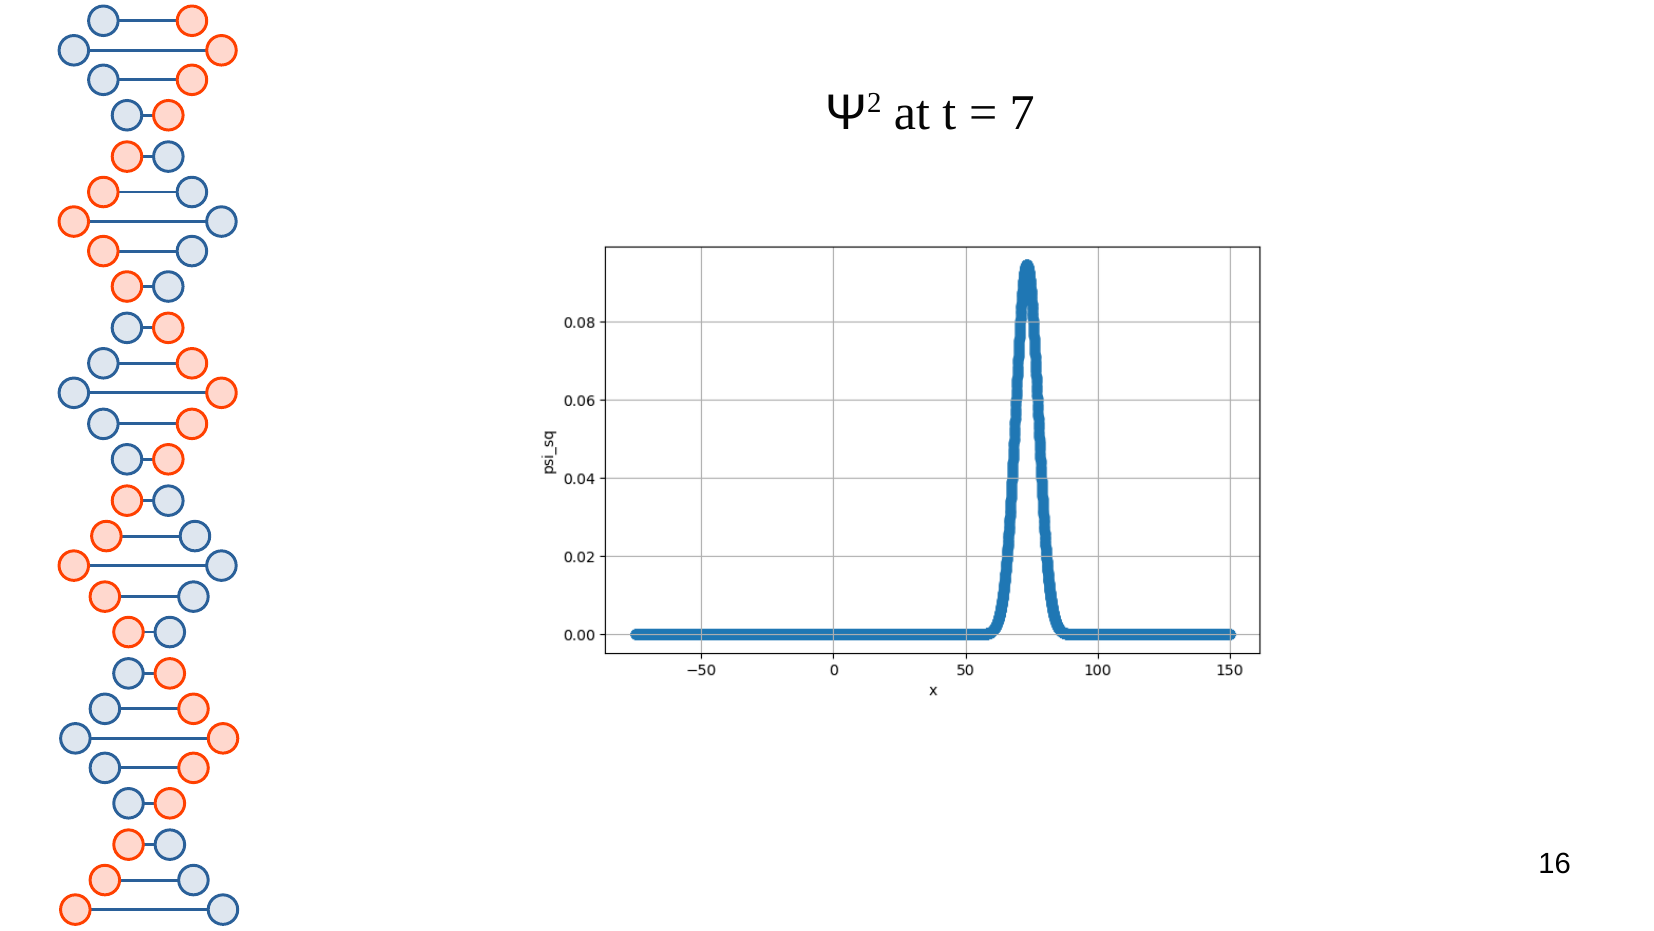

# Ψ2 at t = 7
16